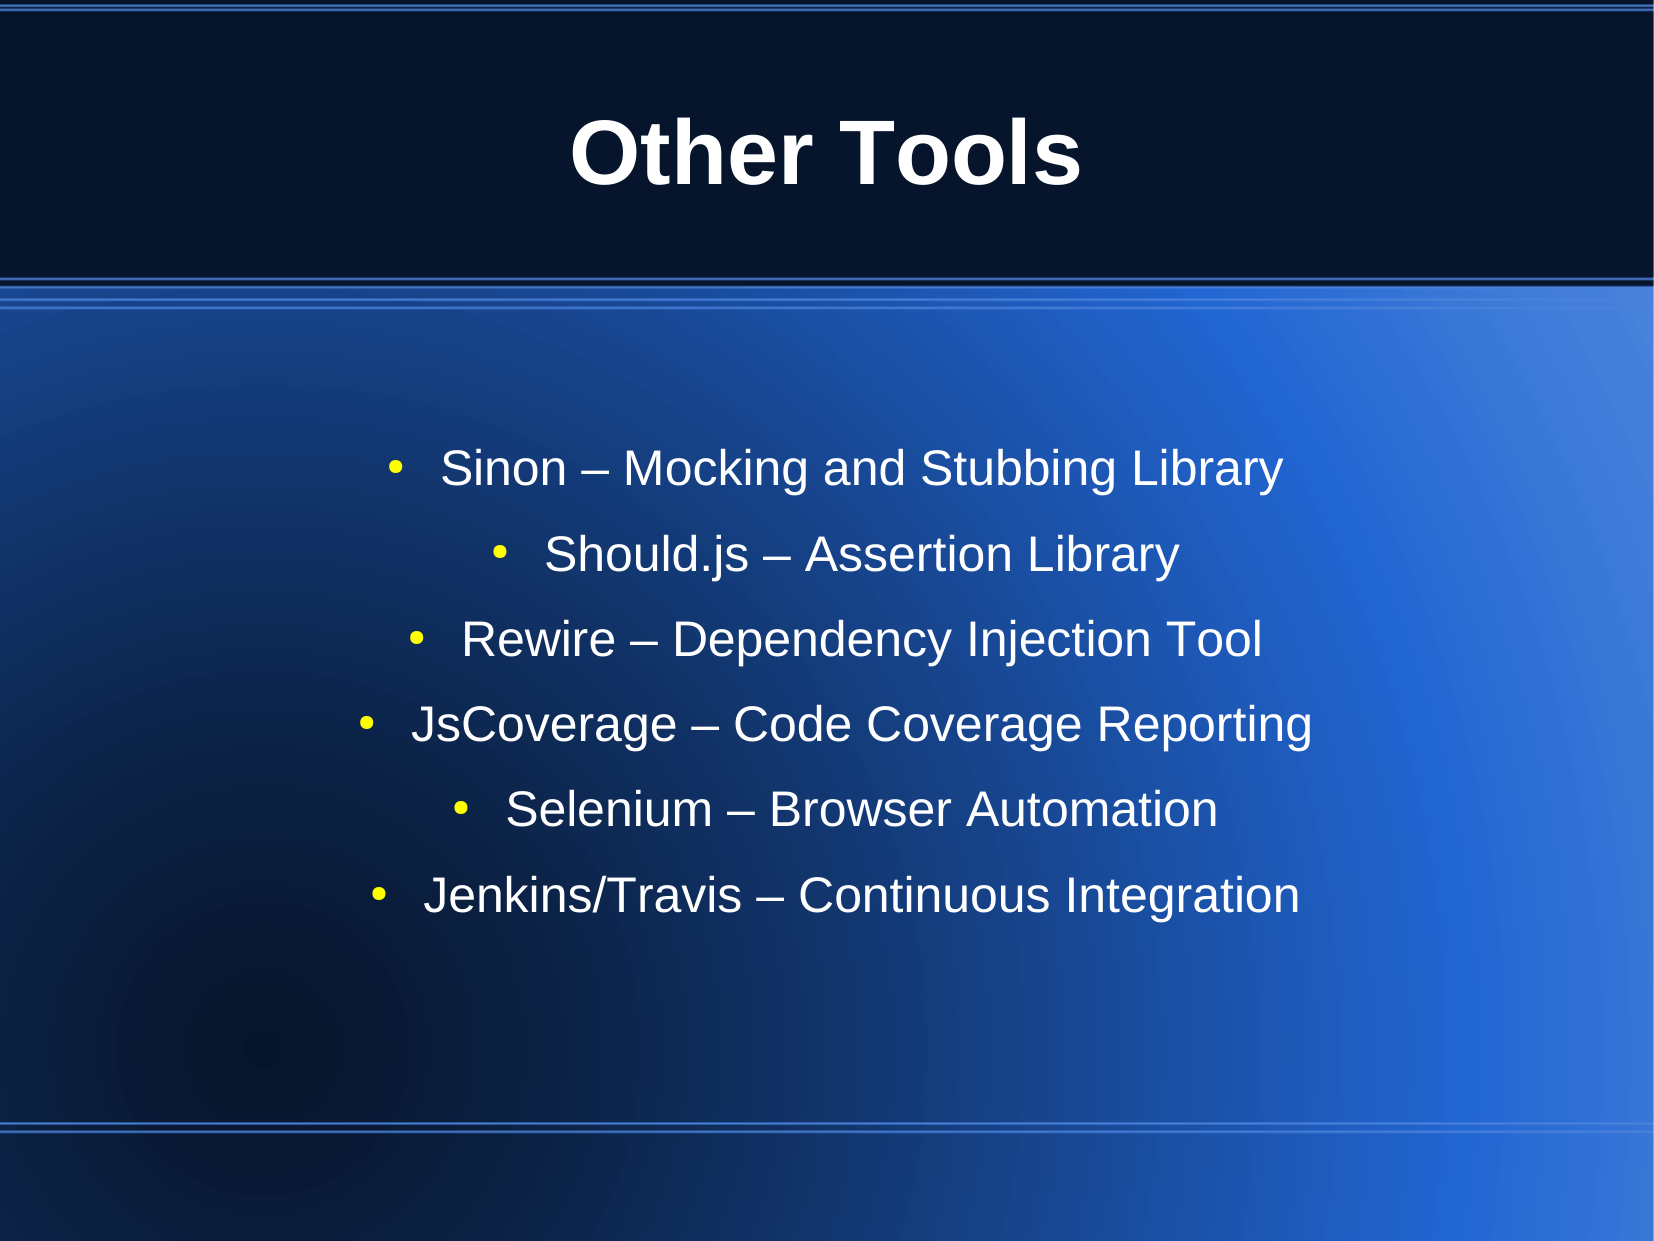

# Other Tools
Sinon – Mocking and Stubbing Library
Should.js – Assertion Library
Rewire – Dependency Injection Tool
JsCoverage – Code Coverage Reporting
Selenium – Browser Automation
Jenkins/Travis – Continuous Integration